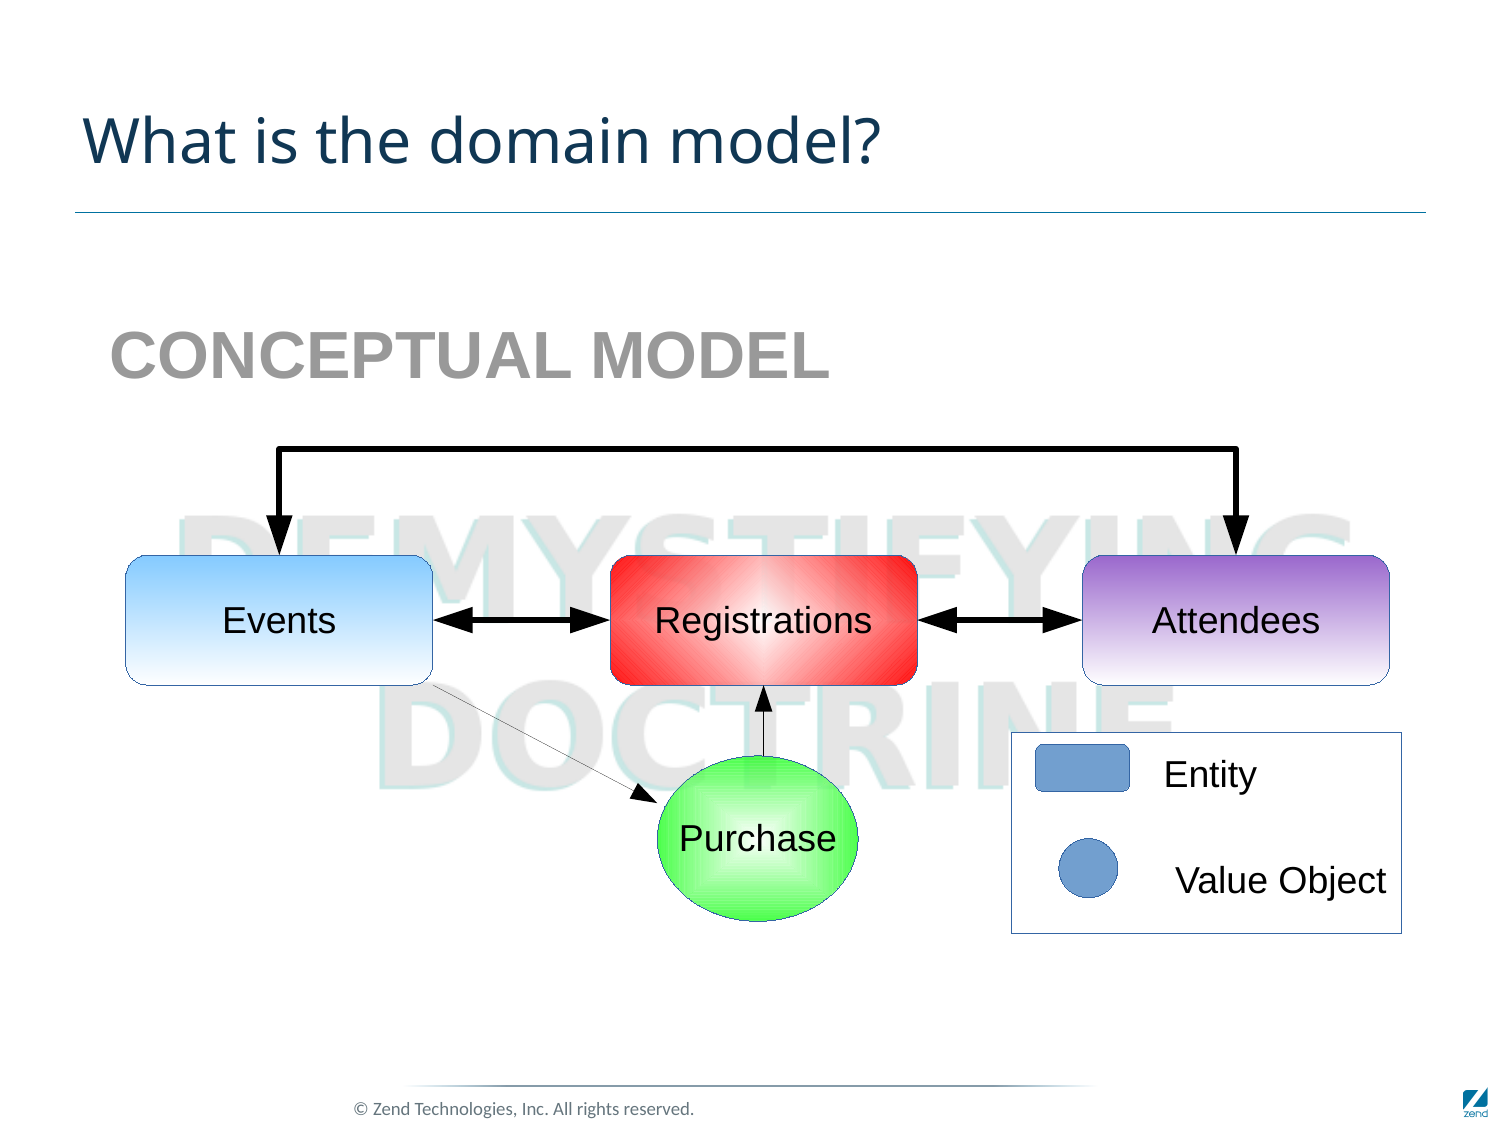

# What is the domain model?
Conceptual model
Events
Registrations
Attendees
Entity
Purchase
Value Object